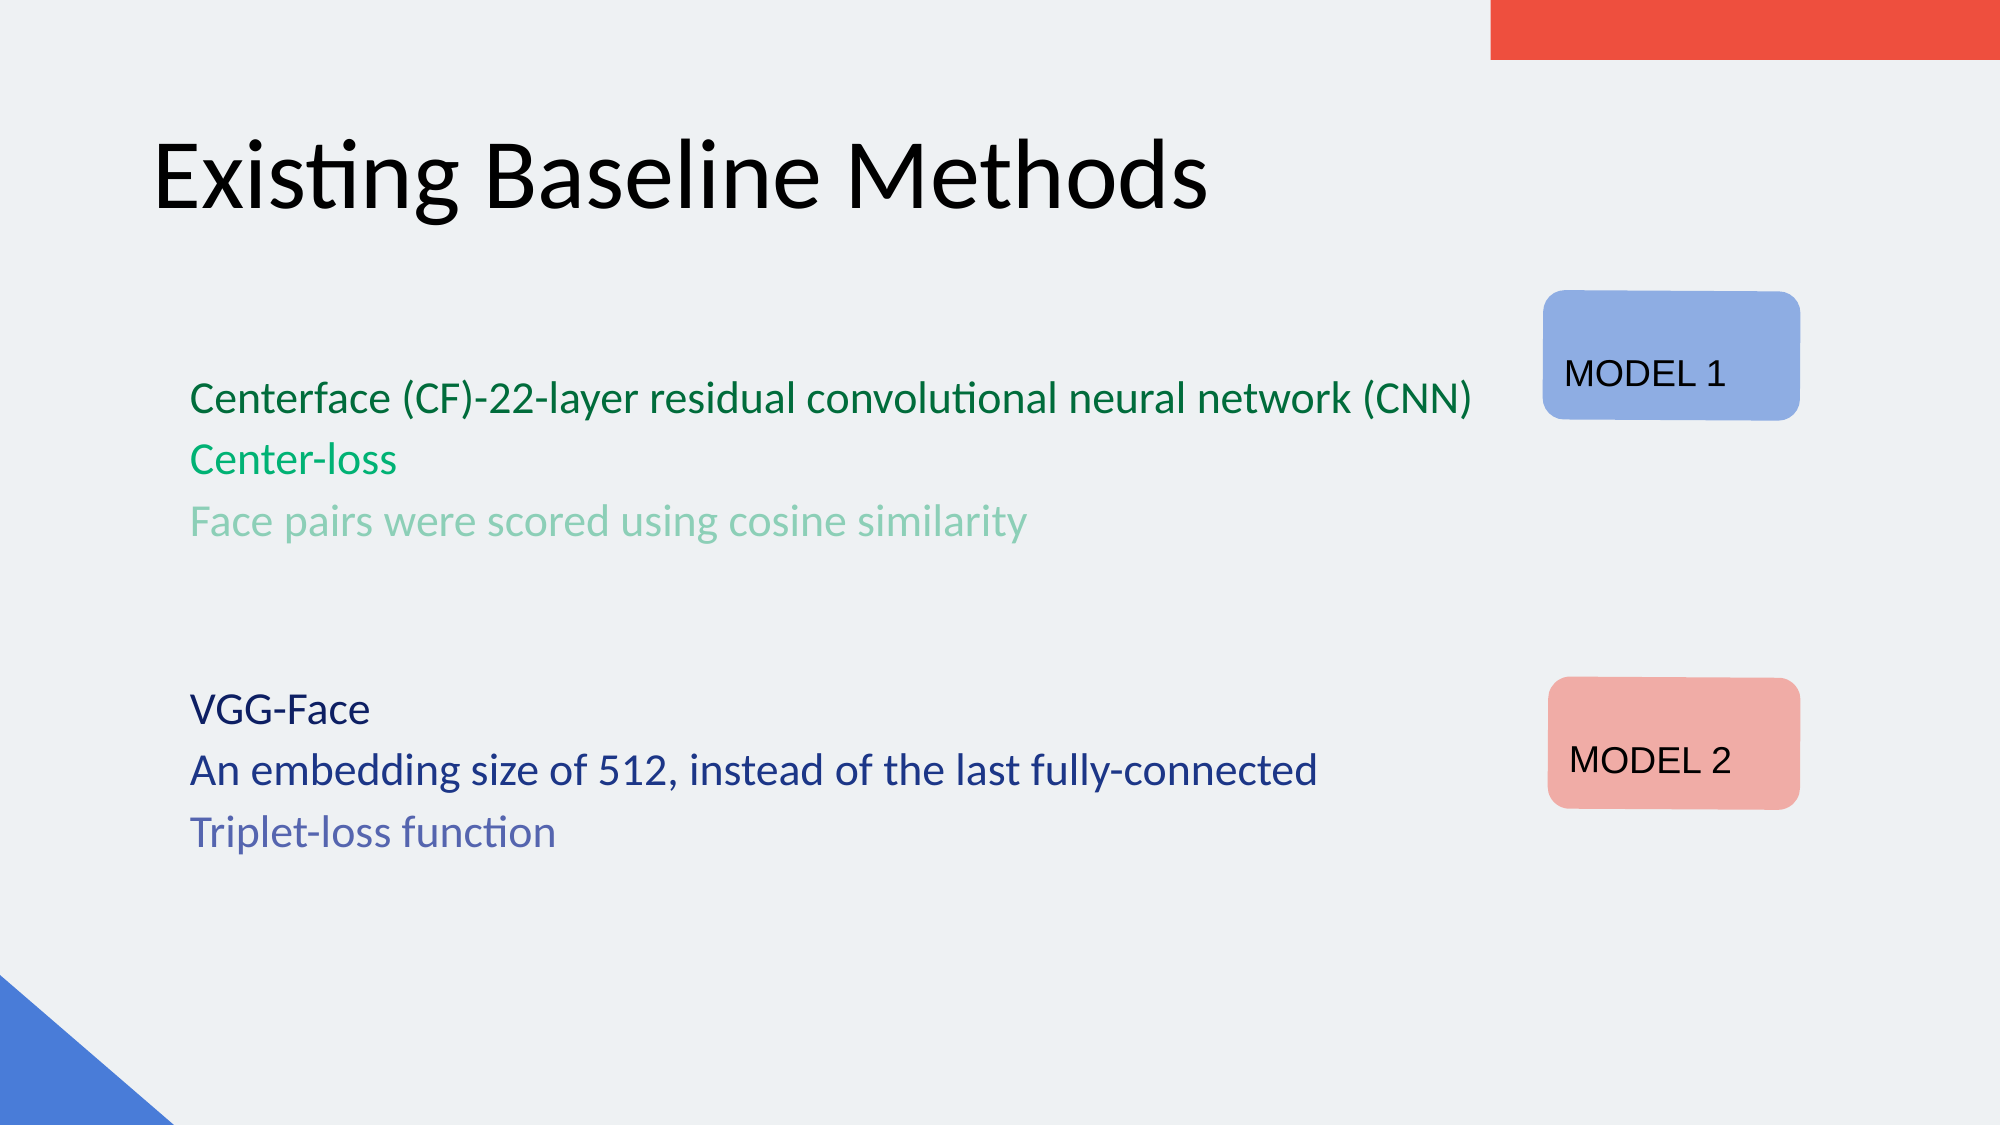

# Existing Baseline Methods
MODEL 1
Centerface (CF)-22-layer residual convolutional neural network (CNN)
Center-loss
Face pairs were scored using cosine similarity
VGG-Face
An embedding size of 512, instead of the last fully-connected
Triplet-loss function
MODEL 2